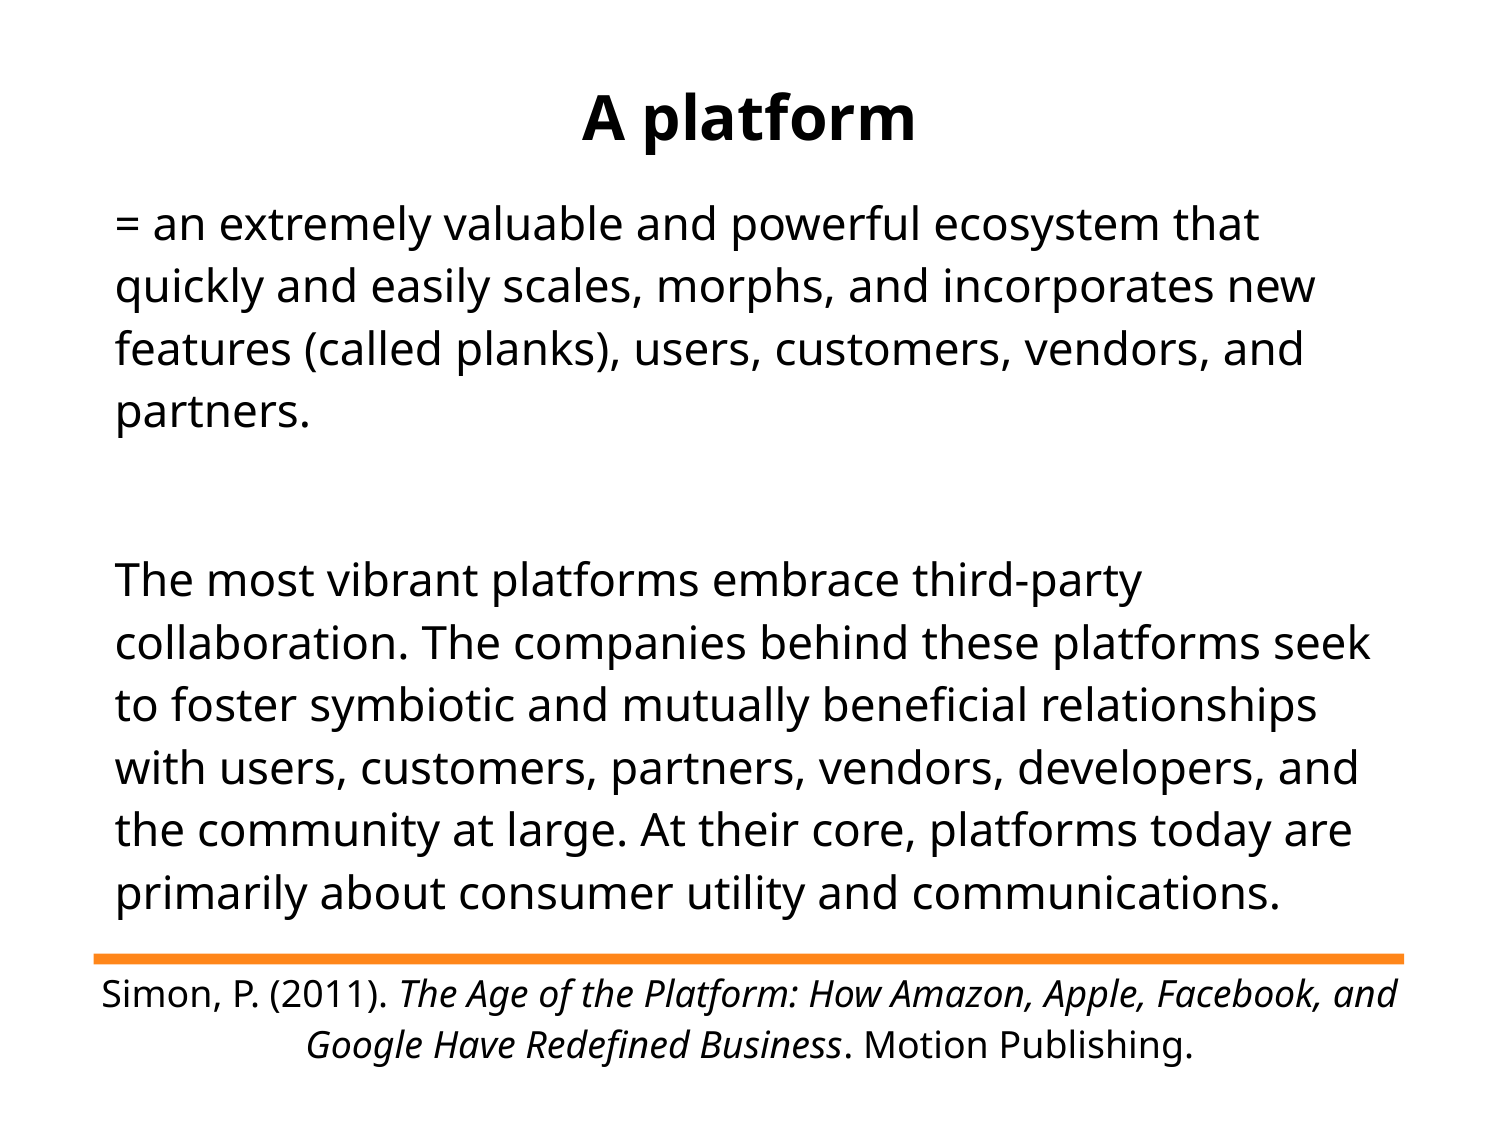

# A platform
= an extremely valuable and powerful ecosystem that quickly and easily scales, morphs, and incorporates new features (called planks), users, customers, vendors, and partners.
The most vibrant platforms embrace third-party collaboration. The companies behind these platforms seek to foster symbiotic and mutually beneficial relationships with users, customers, partners, vendors, developers, and the community at large. At their core, platforms today are primarily about consumer utility and communications.
Simon, P. (2011). The Age of the Platform: How Amazon, Apple, Facebook, and Google Have Redefined Business. Motion Publishing.